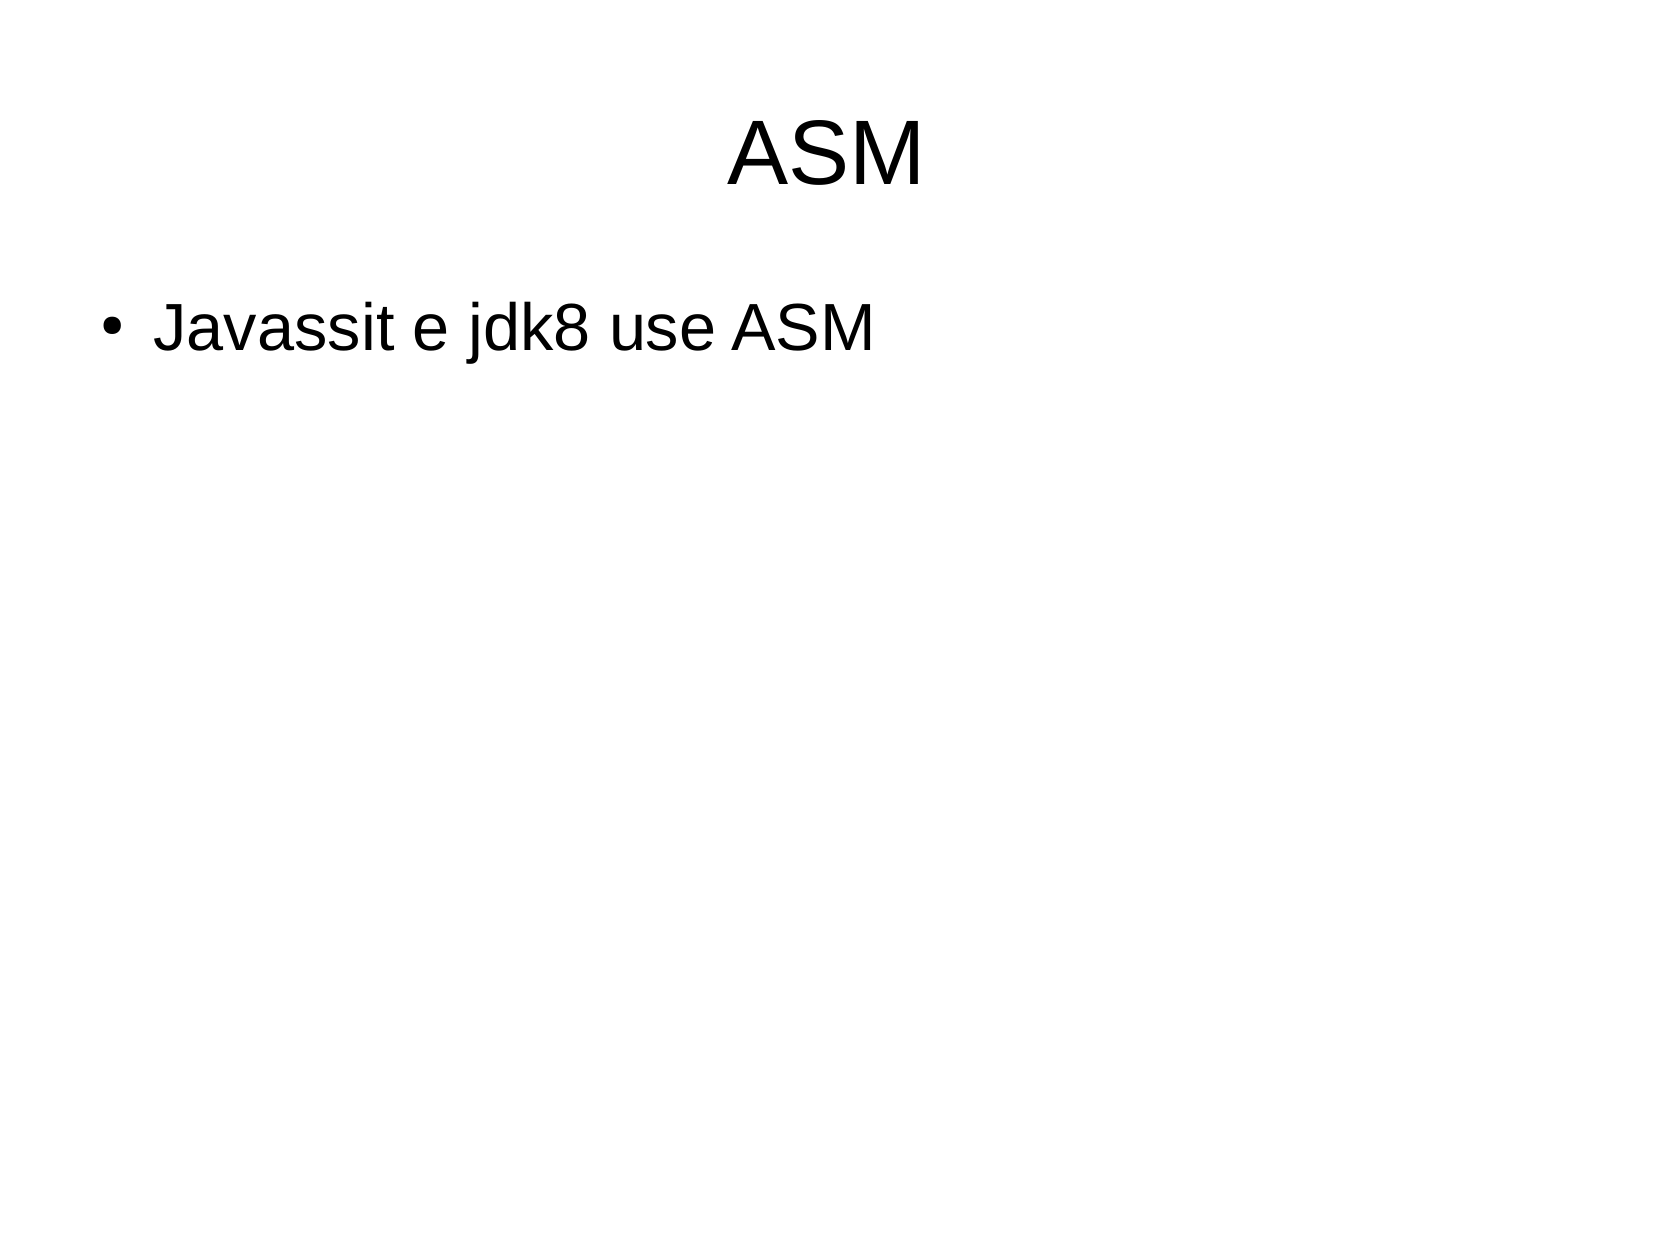

# ASM
Javassit e jdk8 use ASM